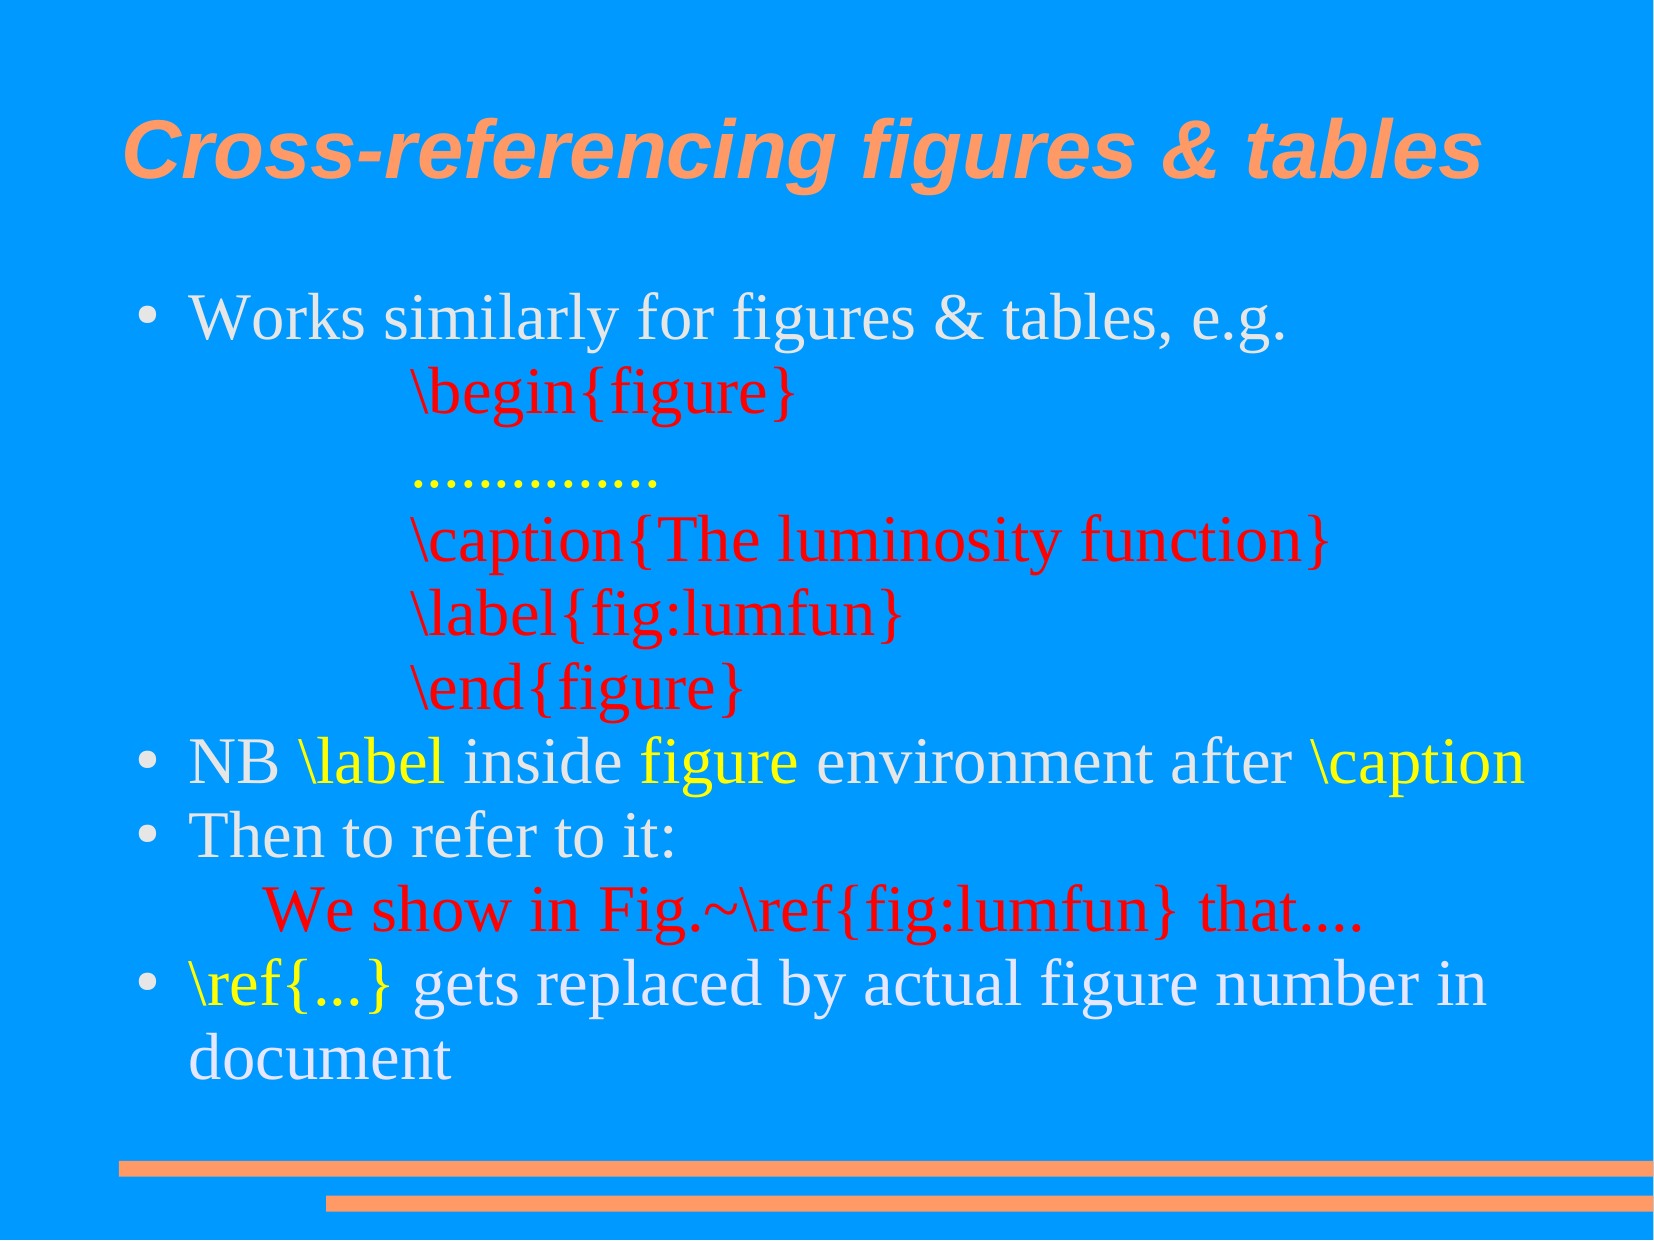

# Cross-referencing figures & tables
Works similarly for figures & tables, e.g.							\begin{figure}													...............															\caption{The luminosity function}						\label{fig:lumfun}												\end{figure}
NB \label inside figure environment after \caption
Then to refer to it:													We show in Fig.~\ref{fig:lumfun} that....
\ref{...} gets replaced by actual figure number in document